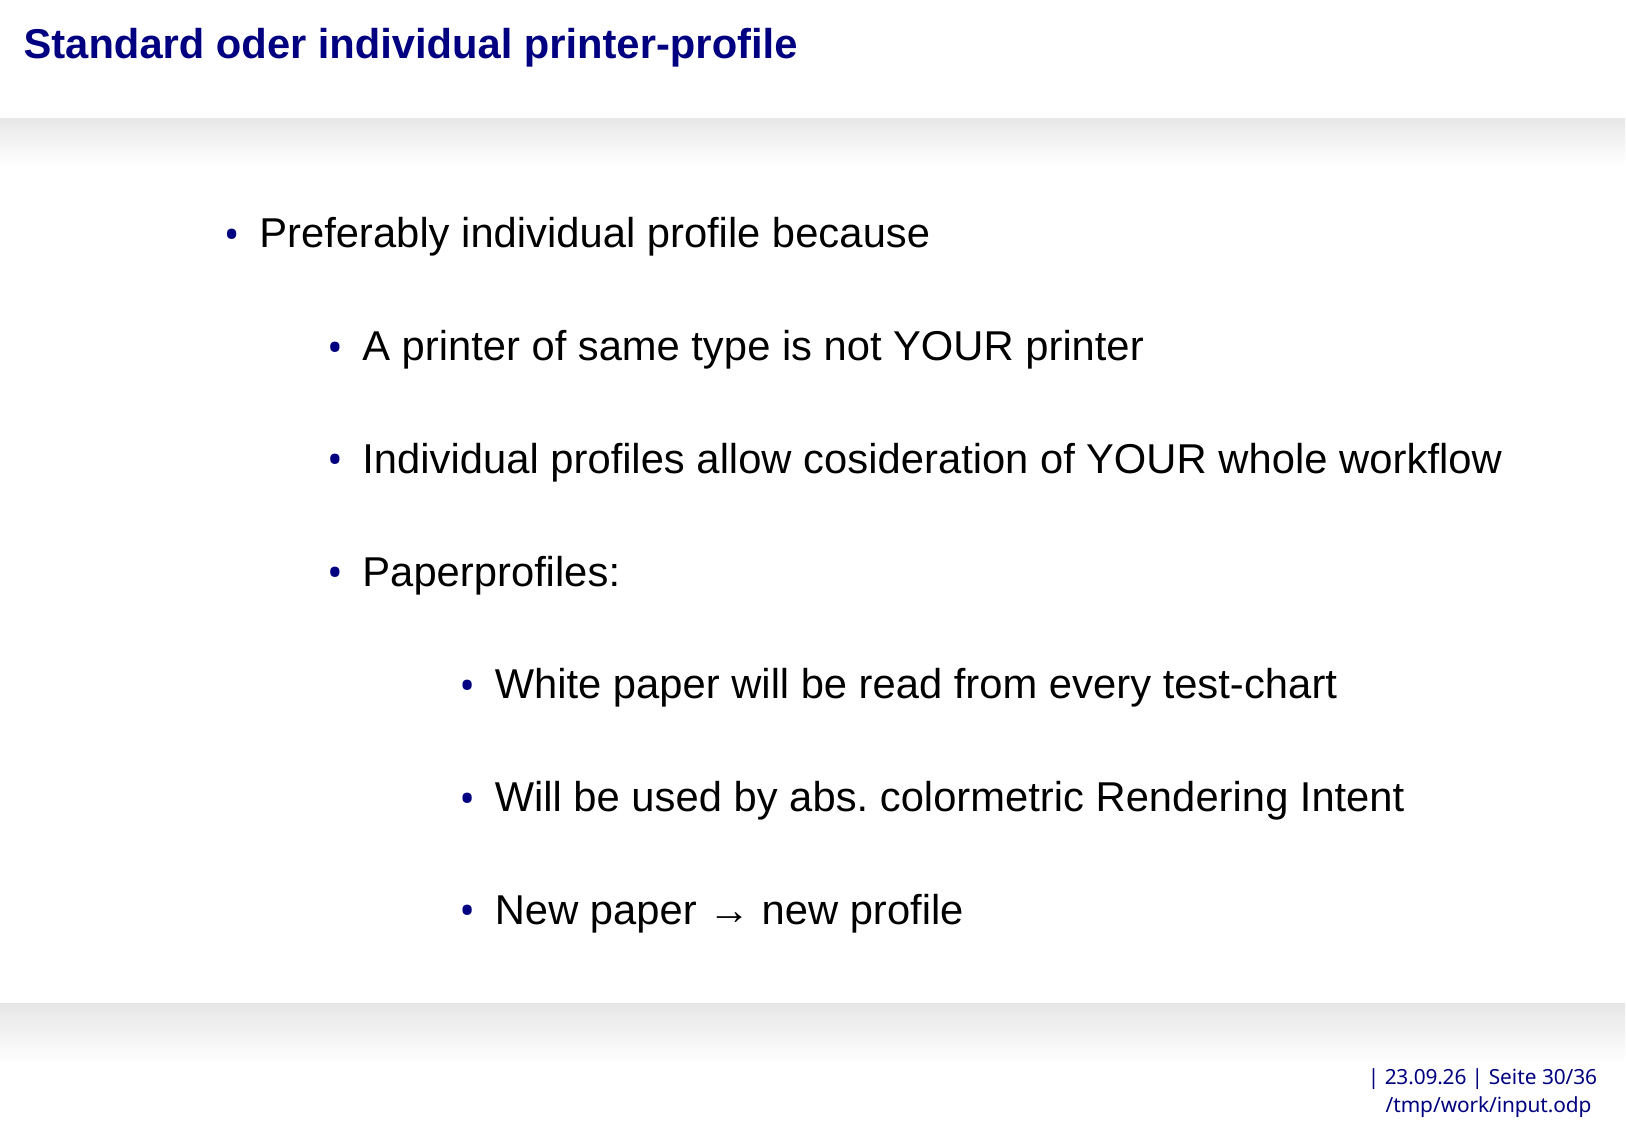

# Standard oder individual printer-profile
Preferably individual profile because
A printer of same type is not YOUR printer
Individual profiles allow cosideration of YOUR whole workflow
Paperprofiles:
White paper will be read from every test-chart
Will be used by abs. colormetric Rendering Intent
New paper → new profile